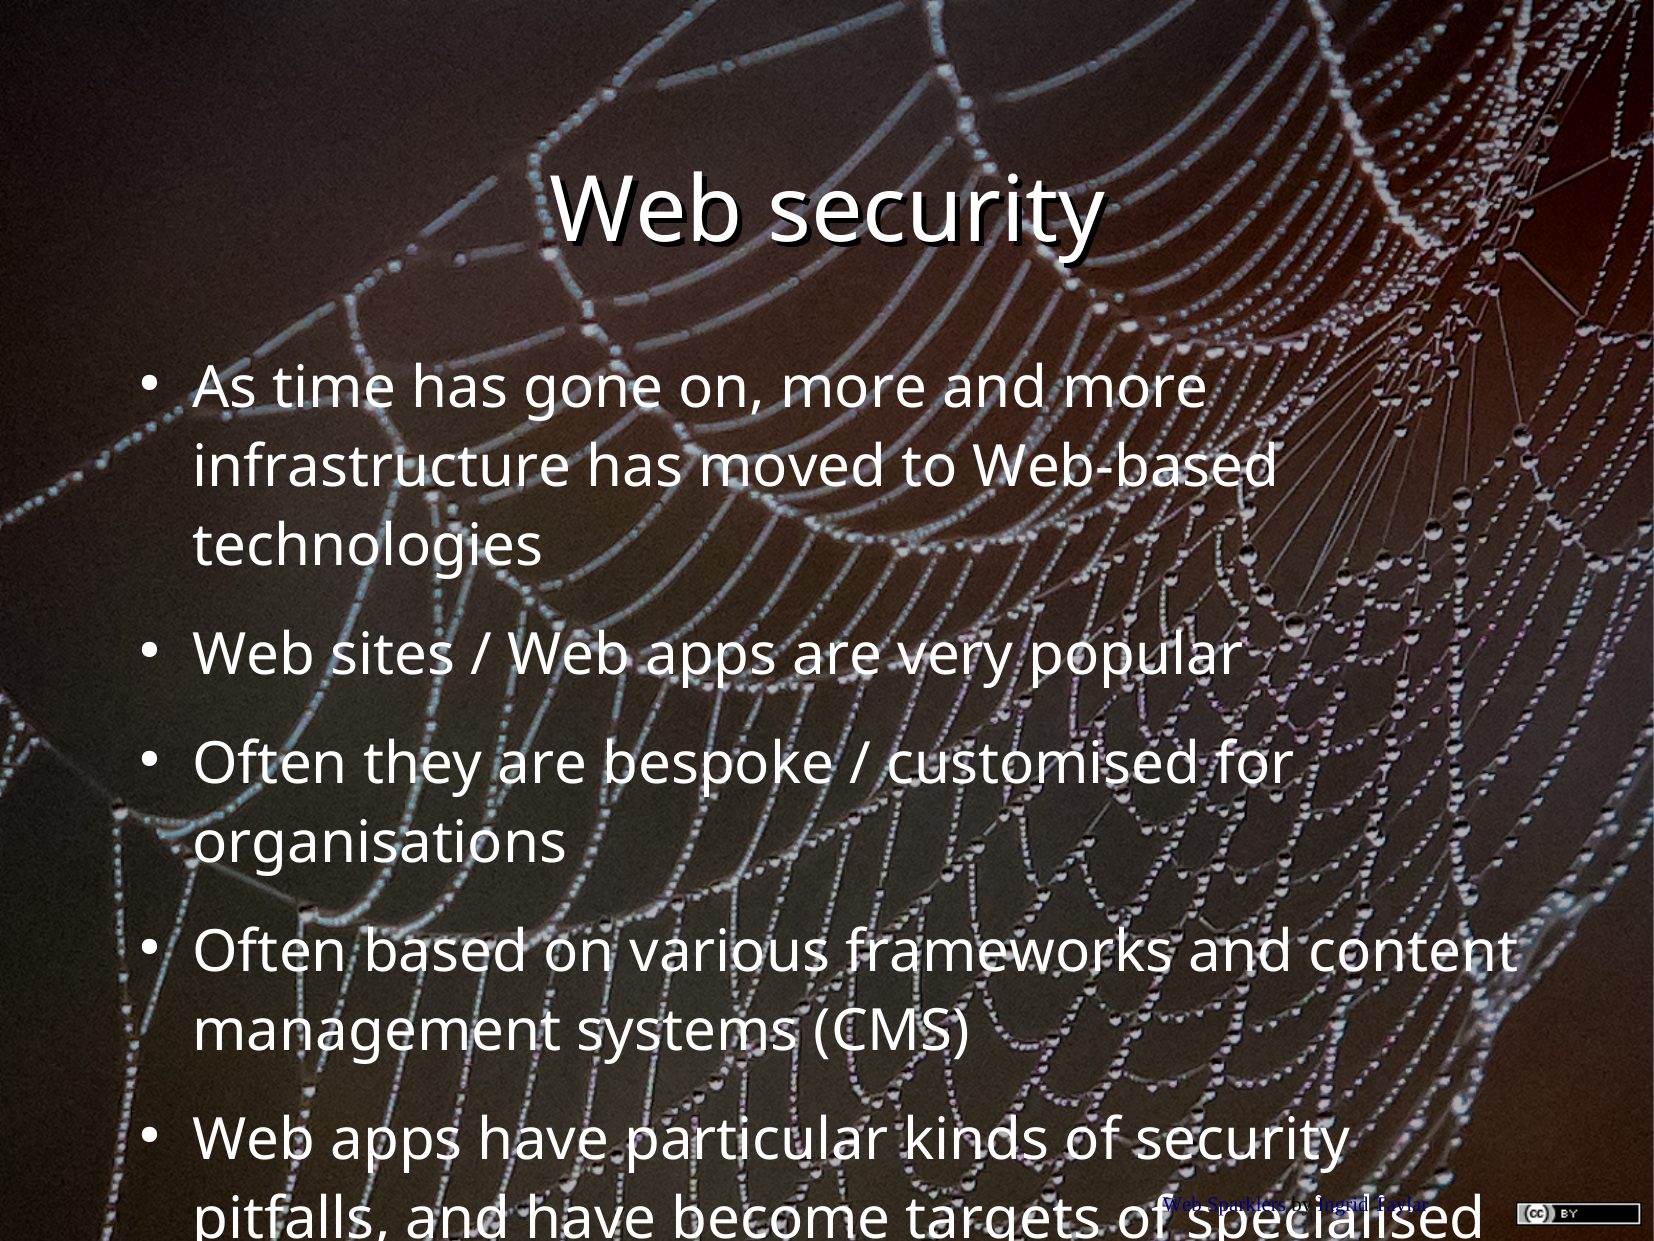

# Web security
As time has gone on, more and more infrastructure has moved to Web-based technologies
Web sites / Web apps are very popular
Often they are bespoke / customised for organisations
Often based on various frameworks and content management systems (CMS)
Web apps have particular kinds of security pitfalls, and have become targets of specialised attacks and assessments
 Web Sparklers by Ingrid Taylar